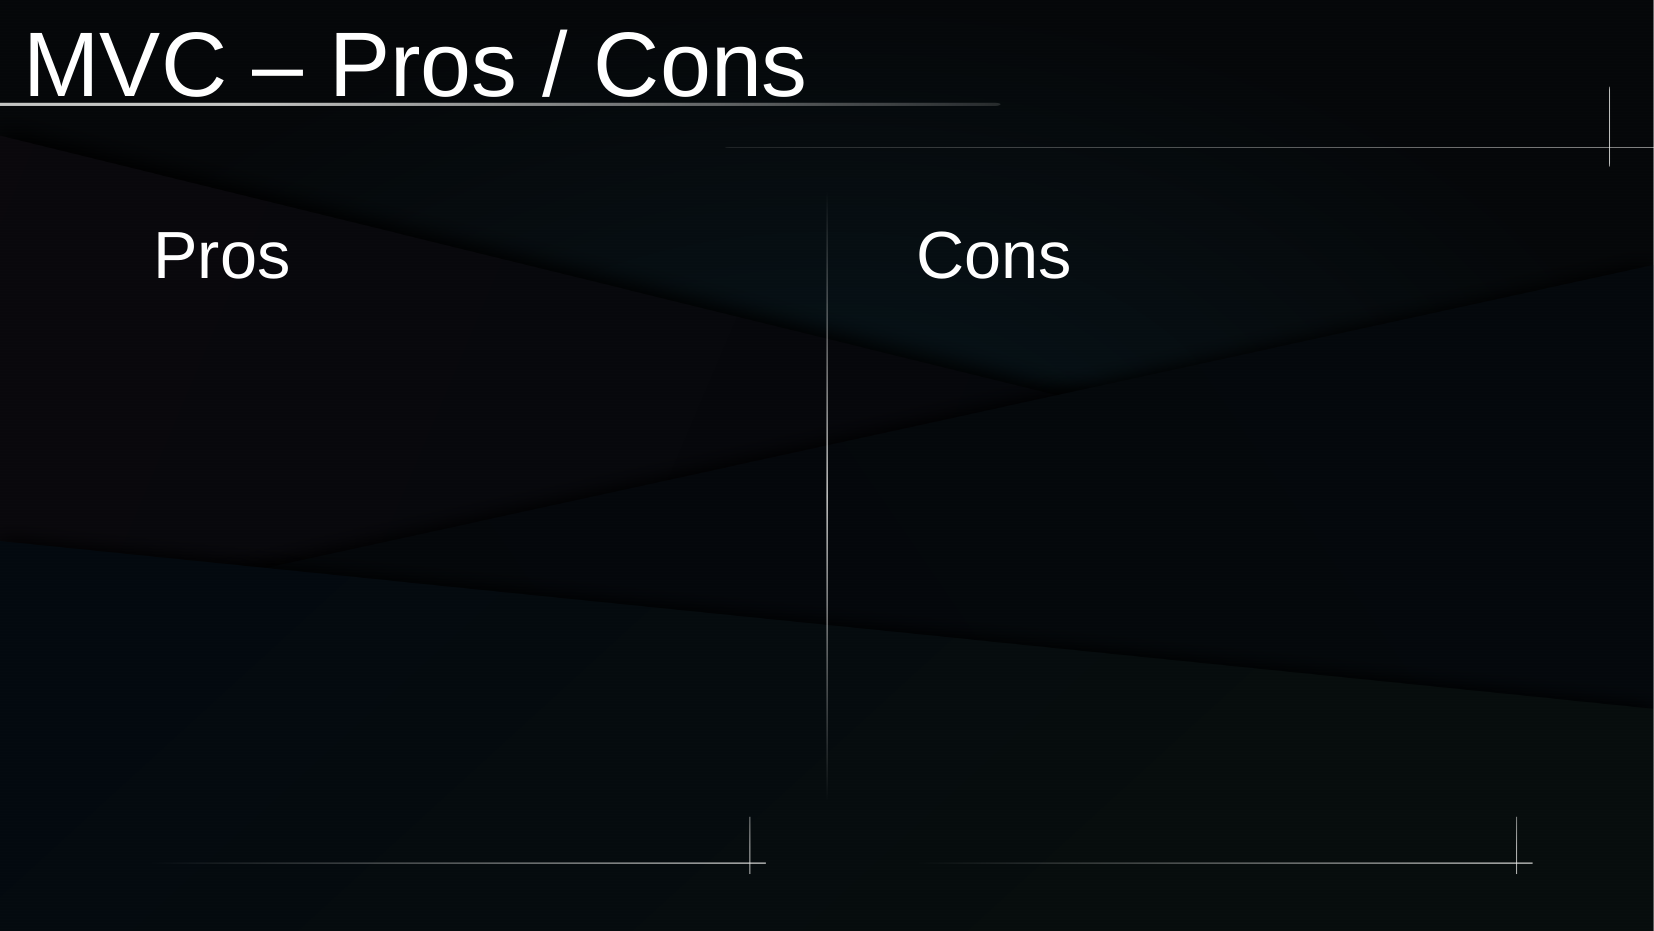

# MVC – Pros / Cons
Pros
Cons